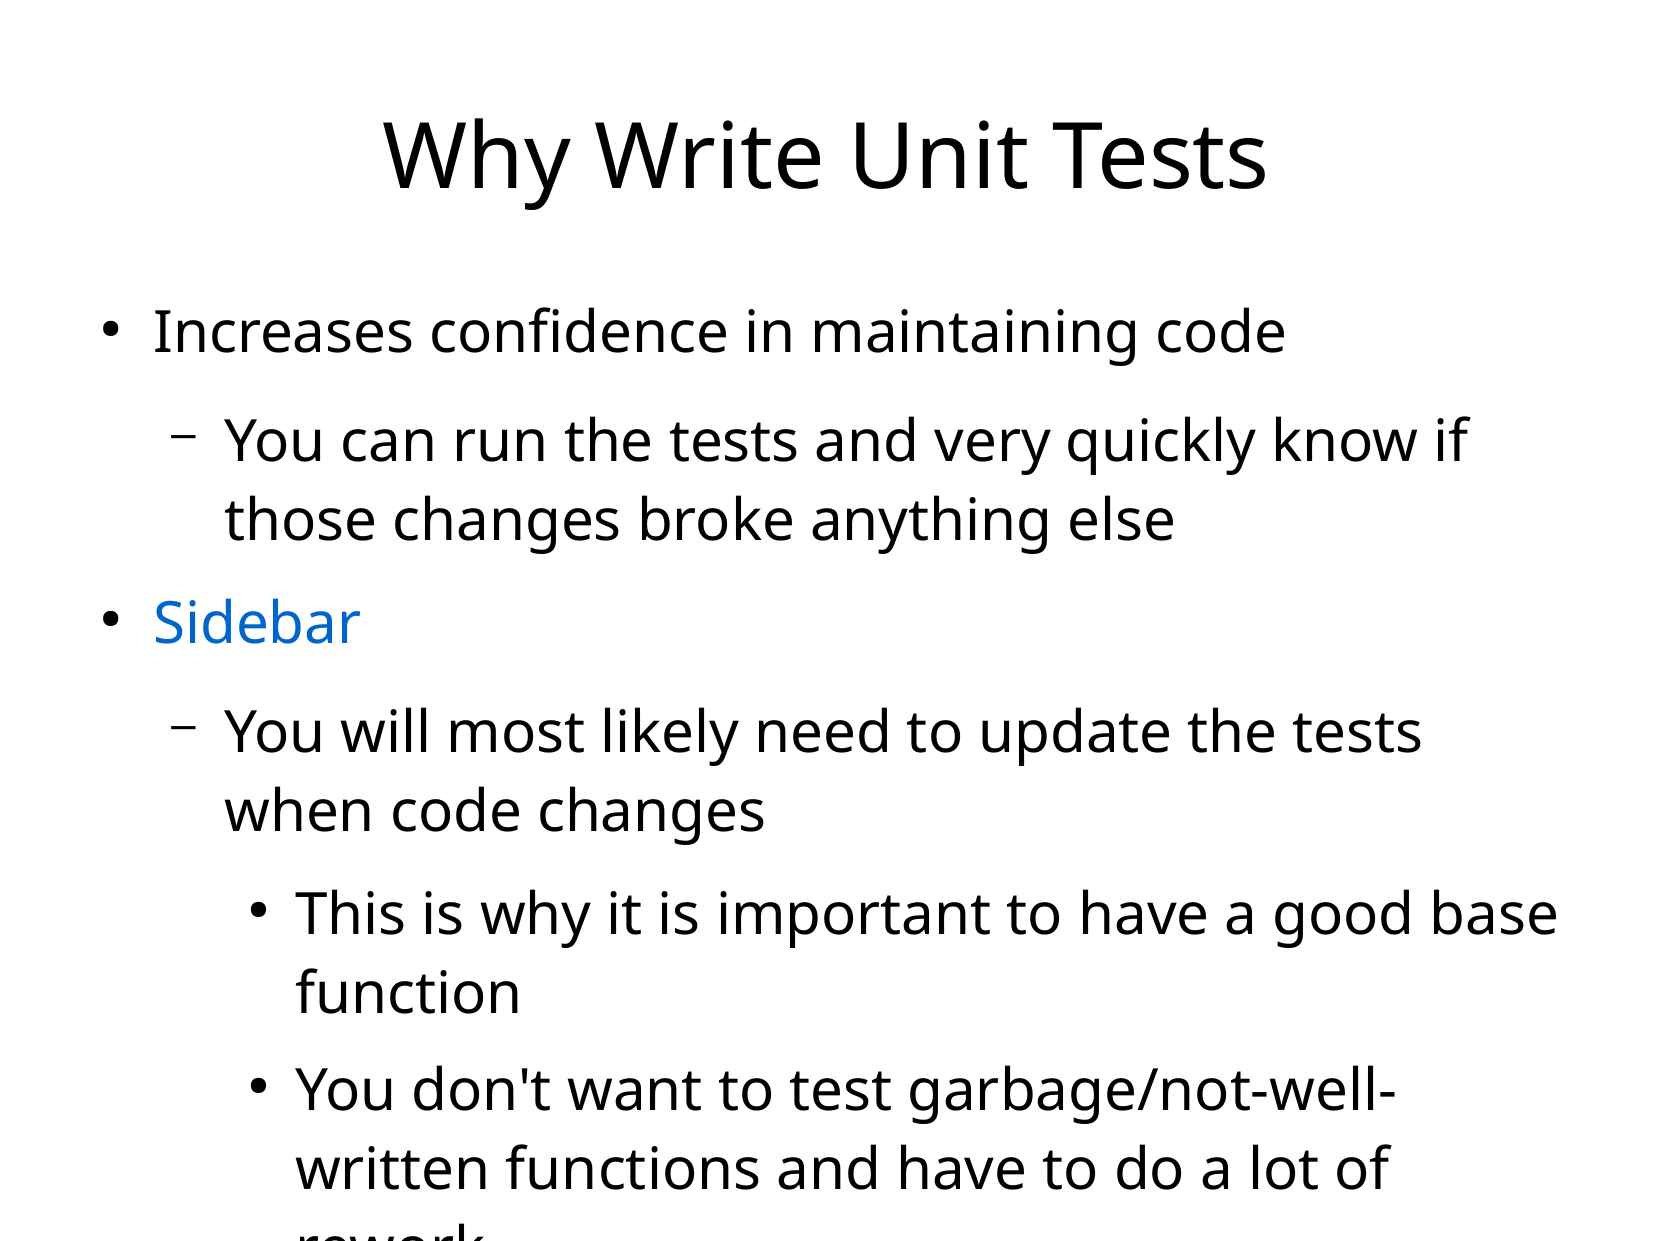

# Why Write Unit Tests
Increases confidence in maintaining code
You can run the tests and very quickly know if those changes broke anything else
Sidebar
You will most likely need to update the tests when code changes
This is why it is important to have a good base function
You don't want to test garbage/not-well-written functions and have to do a lot of rework